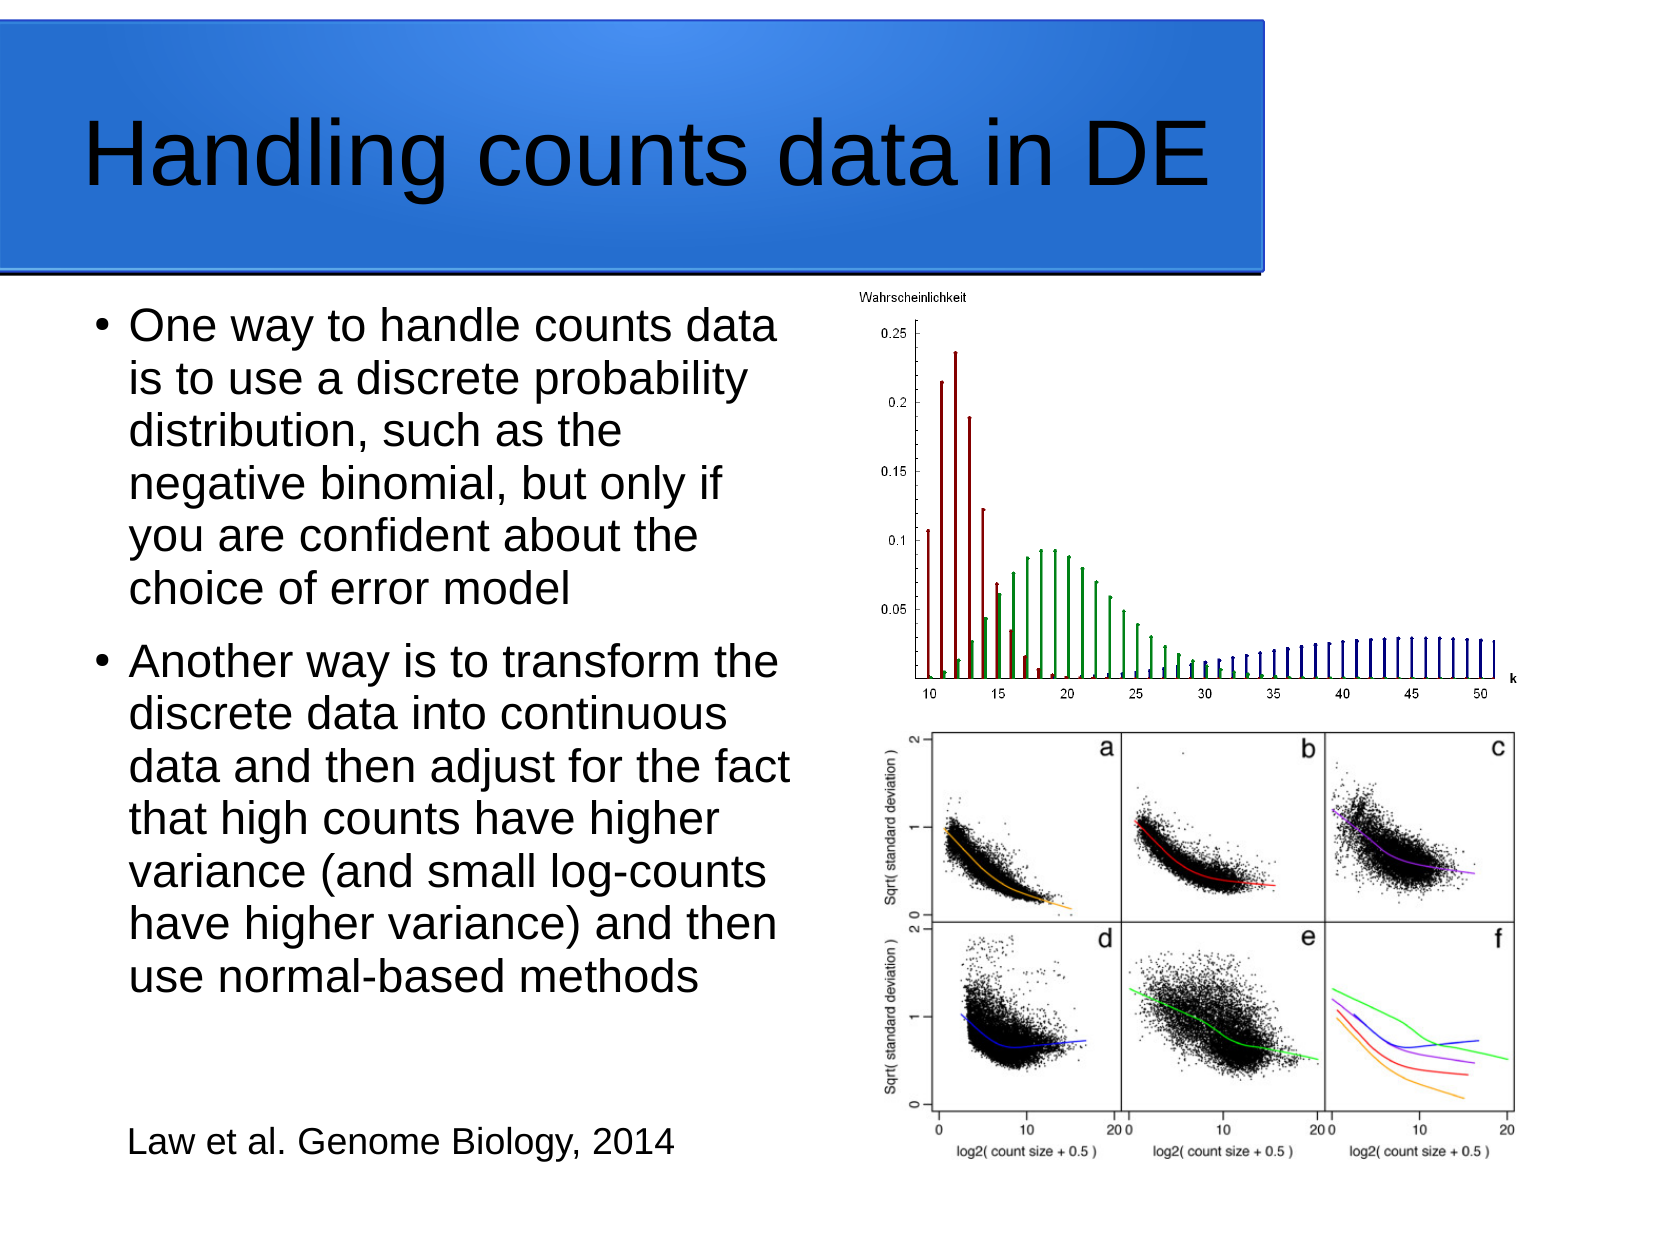

# Handling counts data in DE
One way to handle counts data is to use a discrete probability distribution, such as the negative binomial, but only if you are confident about the choice of error model
Another way is to transform the discrete data into continuous data and then adjust for the fact that high counts have higher variance (and small log-counts have higher variance) and then use normal-based methods
Law et al. Genome Biology, 2014